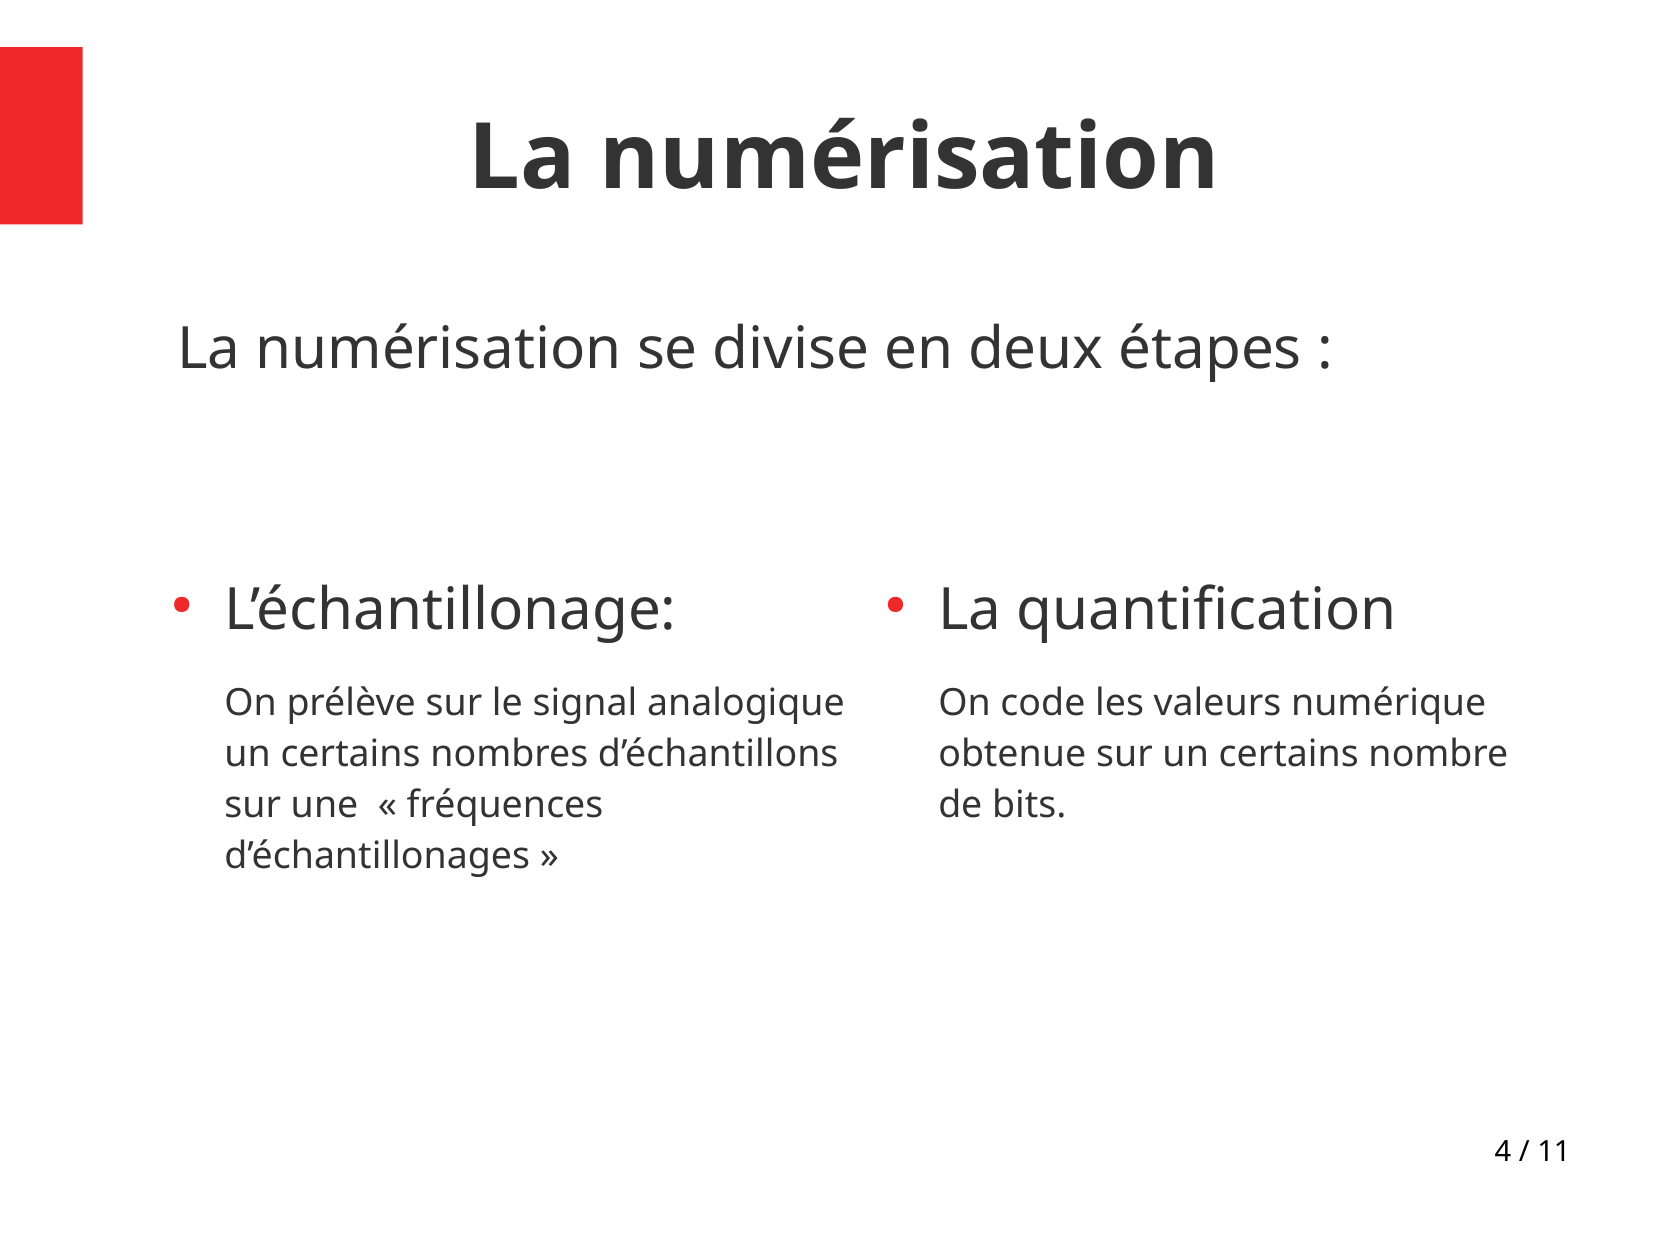

# La numérisation
La numérisation se divise en deux étapes :
L’échantillonage:
On prélève sur le signal analogique un certains nombres d’échantillons sur une  « fréquences d’échantillonages »
La quantification
On code les valeurs numérique obtenue sur un certains nombre de bits.
4